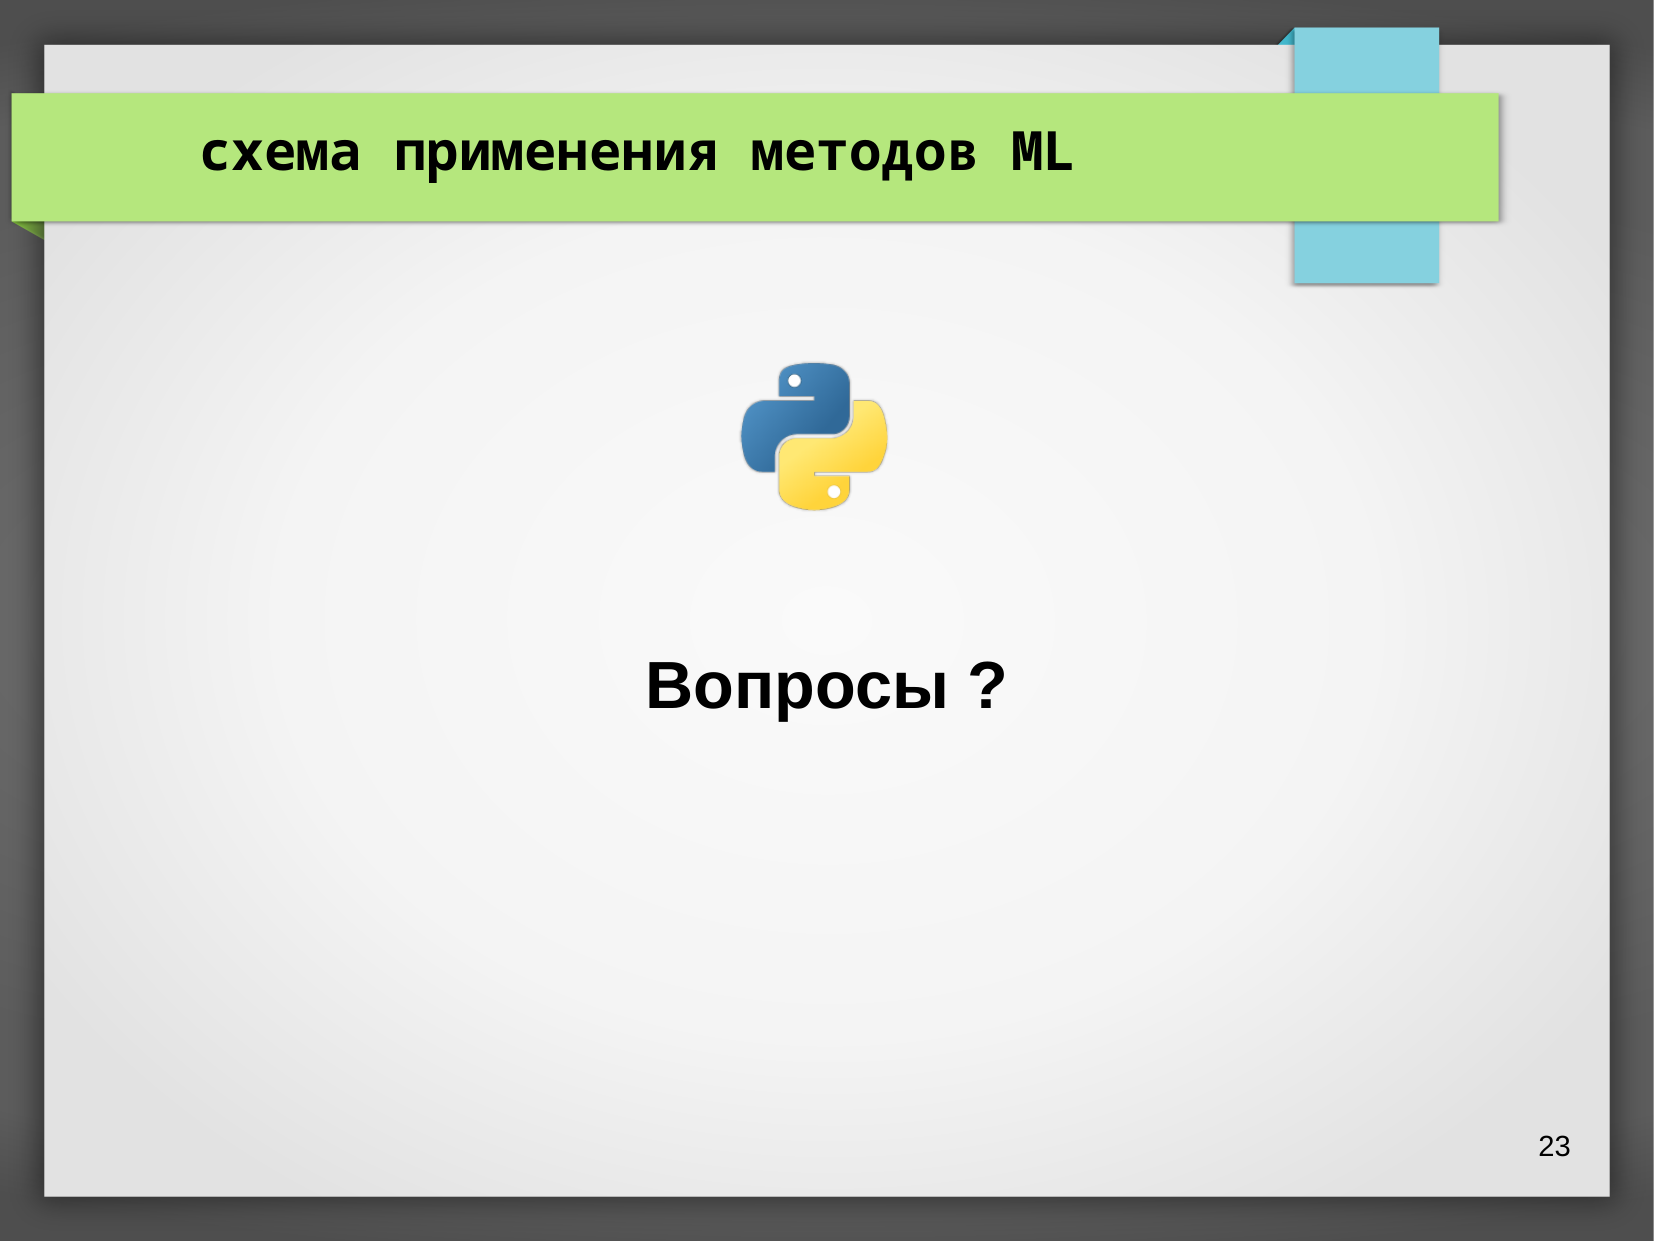

схема применения методов ML
# Вопросы ?
23